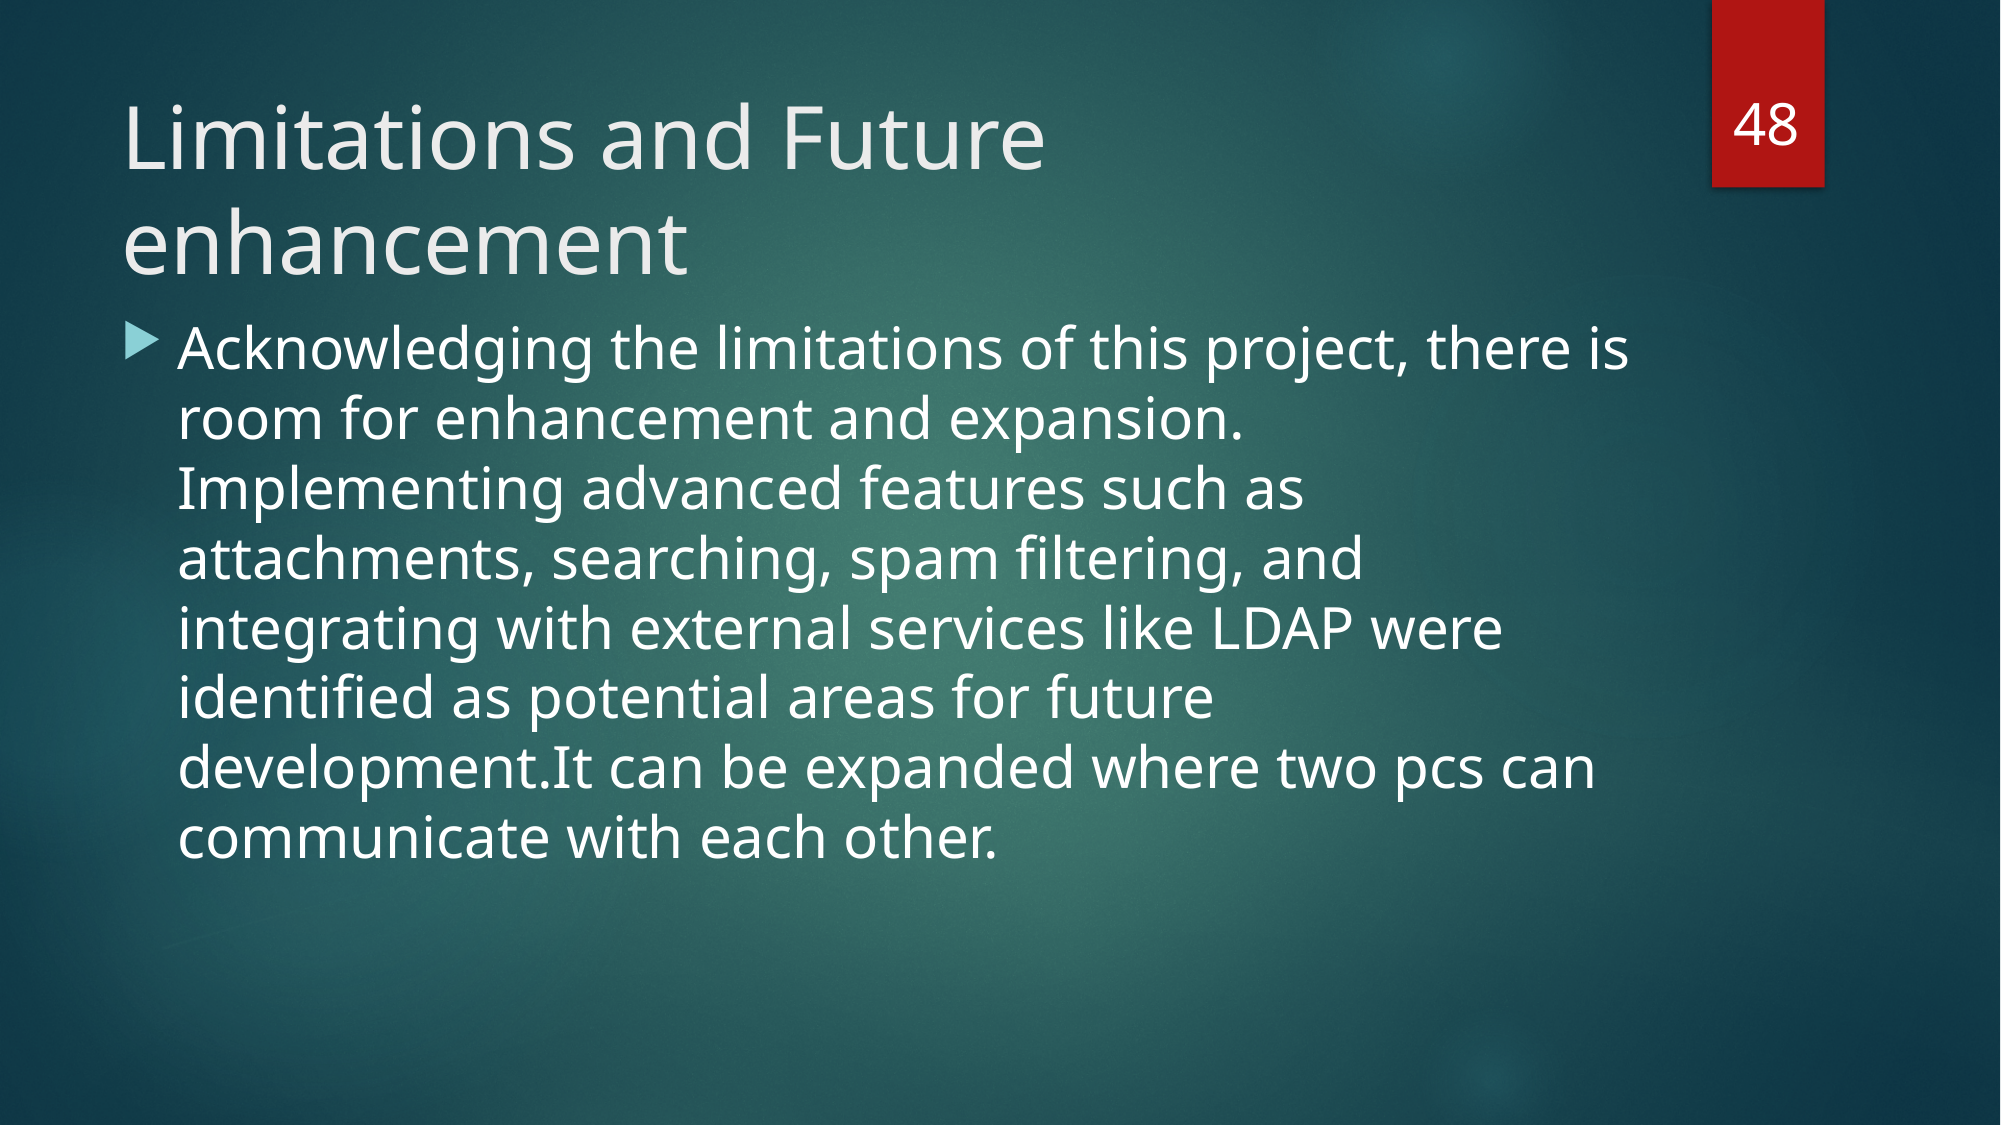

48
# Limitations and Future enhancement
Acknowledging the limitations of this project, there is room for enhancement and expansion. Implementing advanced features such as attachments, searching, spam filtering, and integrating with external services like LDAP were identified as potential areas for future development.It can be expanded where two pcs can communicate with each other.